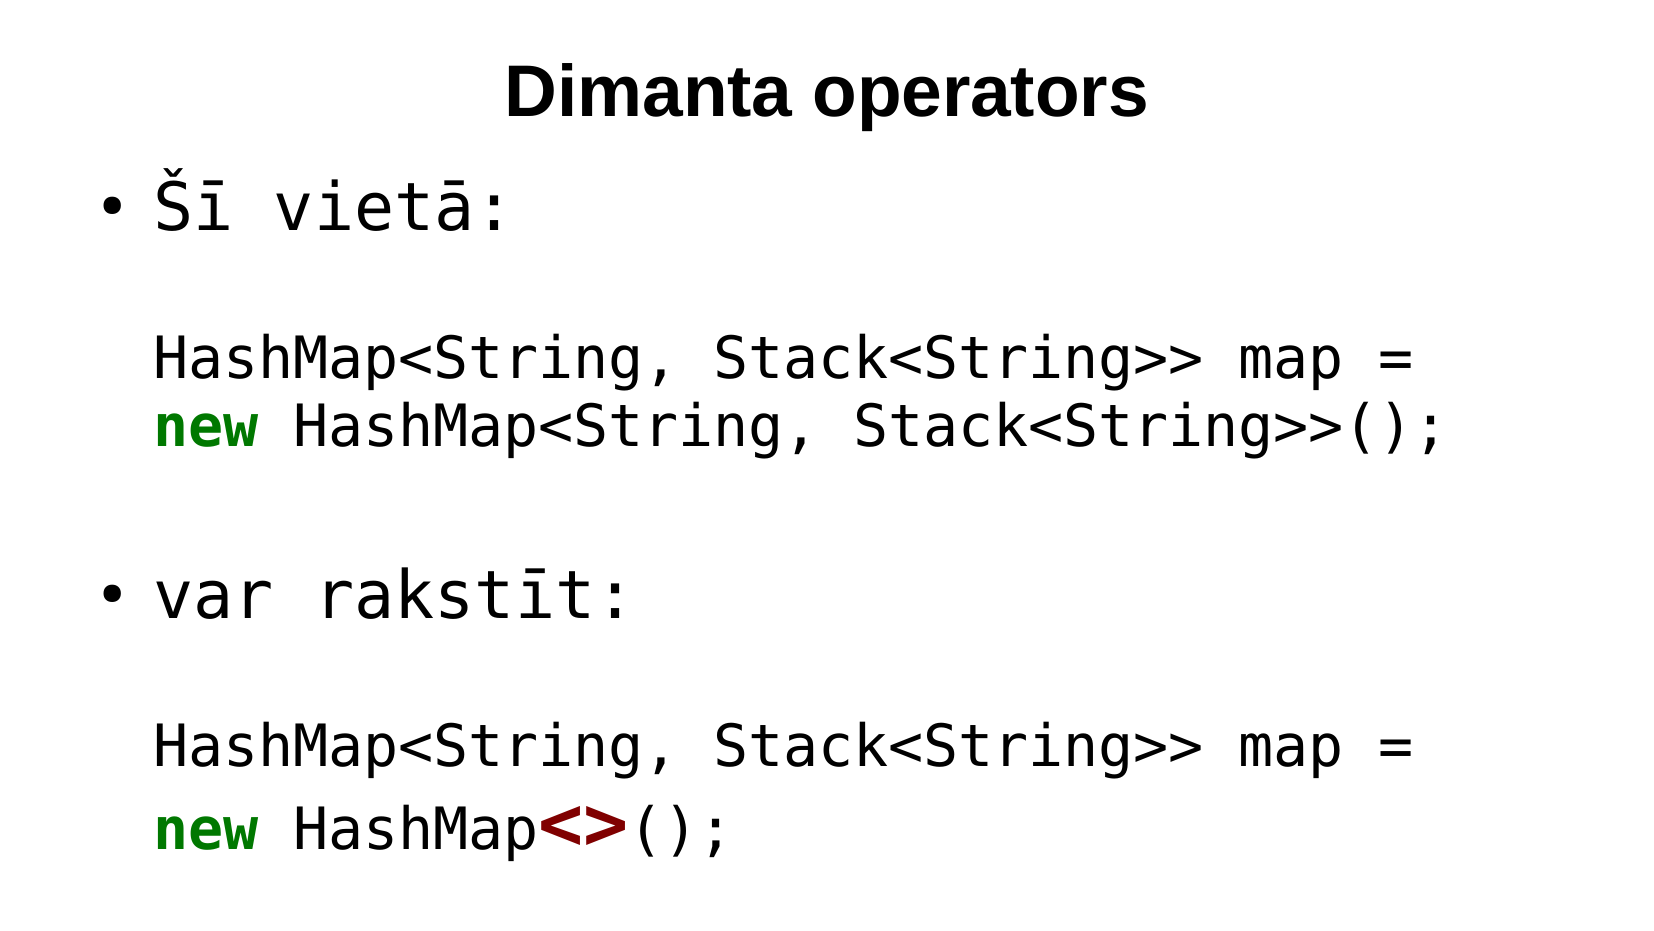

# Dimanta operators
Šī vietā:
HashMap<String, Stack<String>> map =
new HashMap<String, Stack<String>>();
var rakstīt:
HashMap<String, Stack<String>> map =
new HashMap<>();